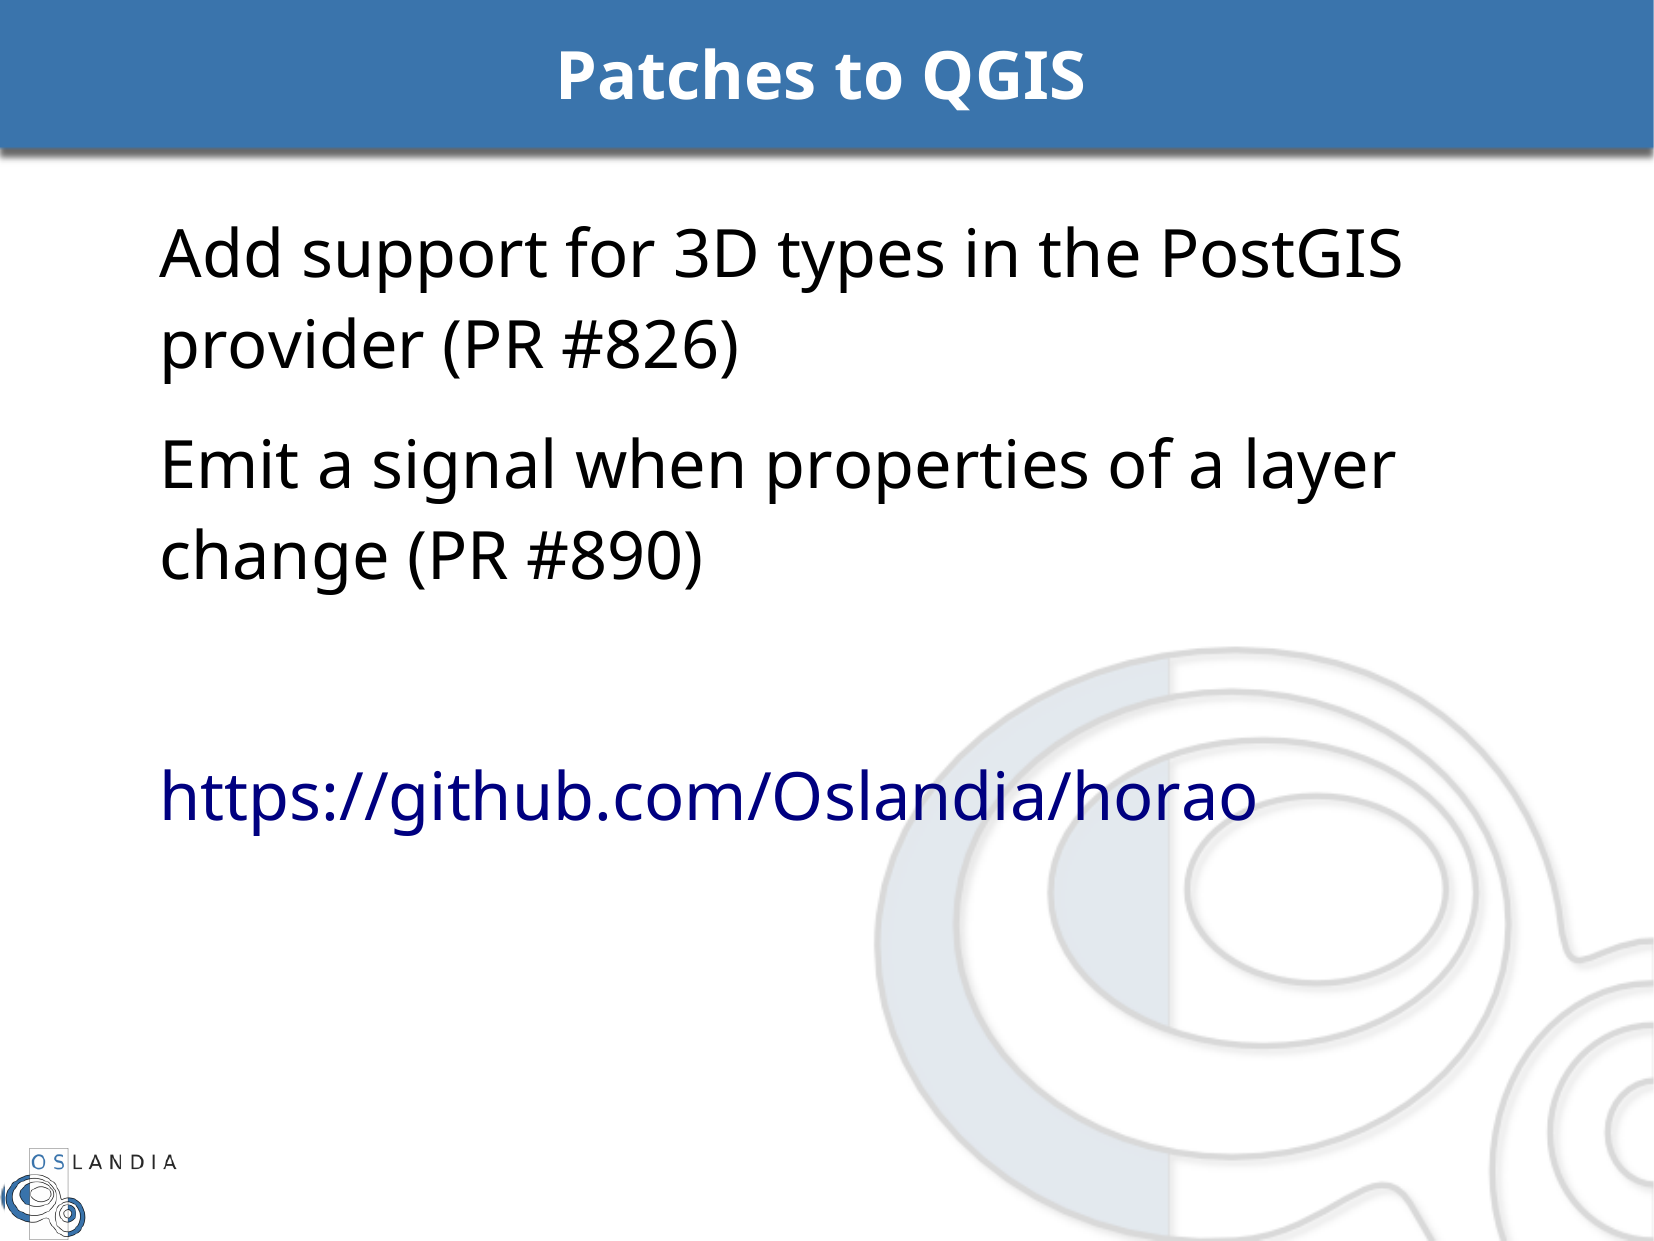

# Patches to QGIS
Add support for 3D types in the PostGIS provider (PR #826)
Emit a signal when properties of a layer change (PR #890)
https://github.com/Oslandia/horao